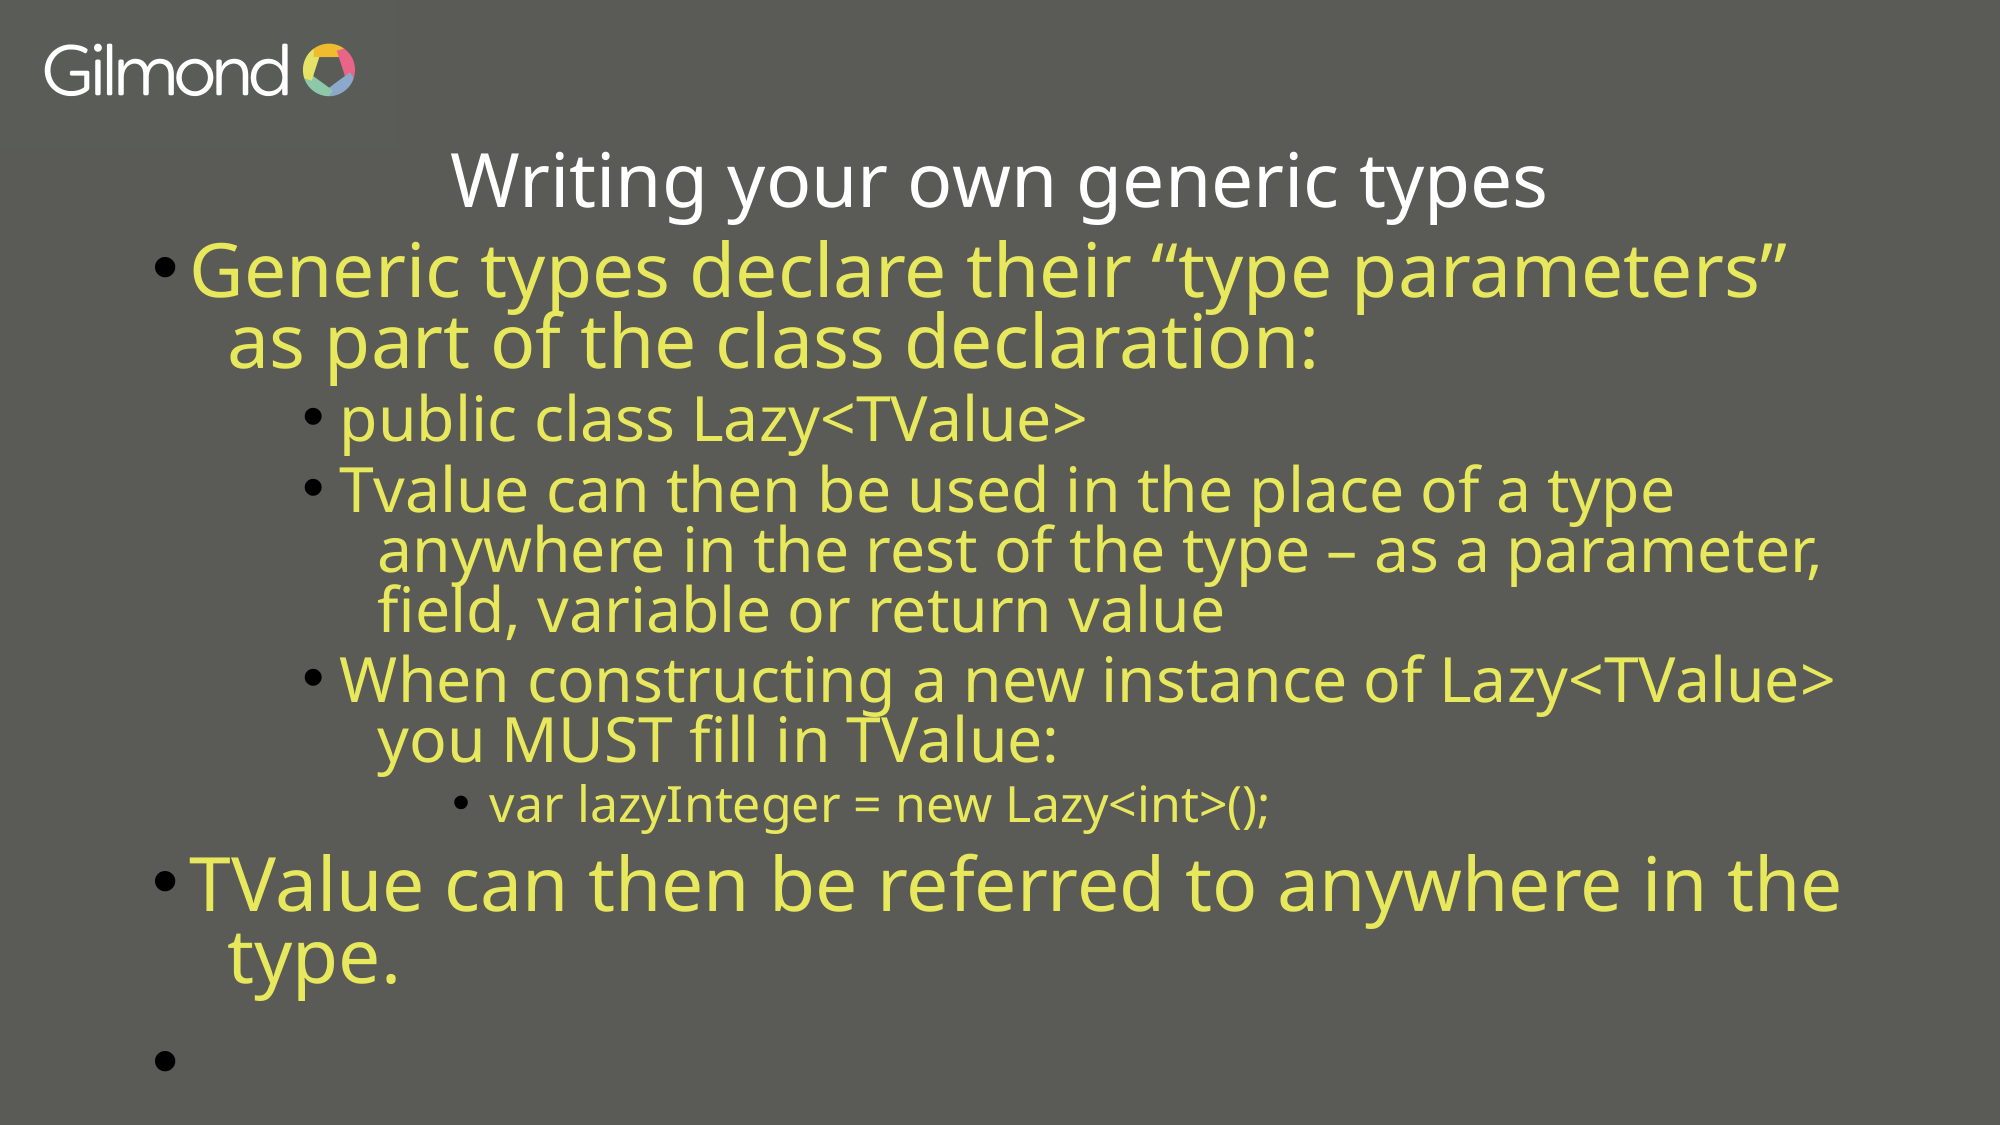

# Writing your own generic types
Generic types declare their “type parameters” as part of the class declaration:
public class Lazy<TValue>
Tvalue can then be used in the place of a type anywhere in the rest of the type – as a parameter, field, variable or return value
When constructing a new instance of Lazy<TValue> you MUST fill in TValue:
var lazyInteger = new Lazy<int>();
TValue can then be referred to anywhere in the type.